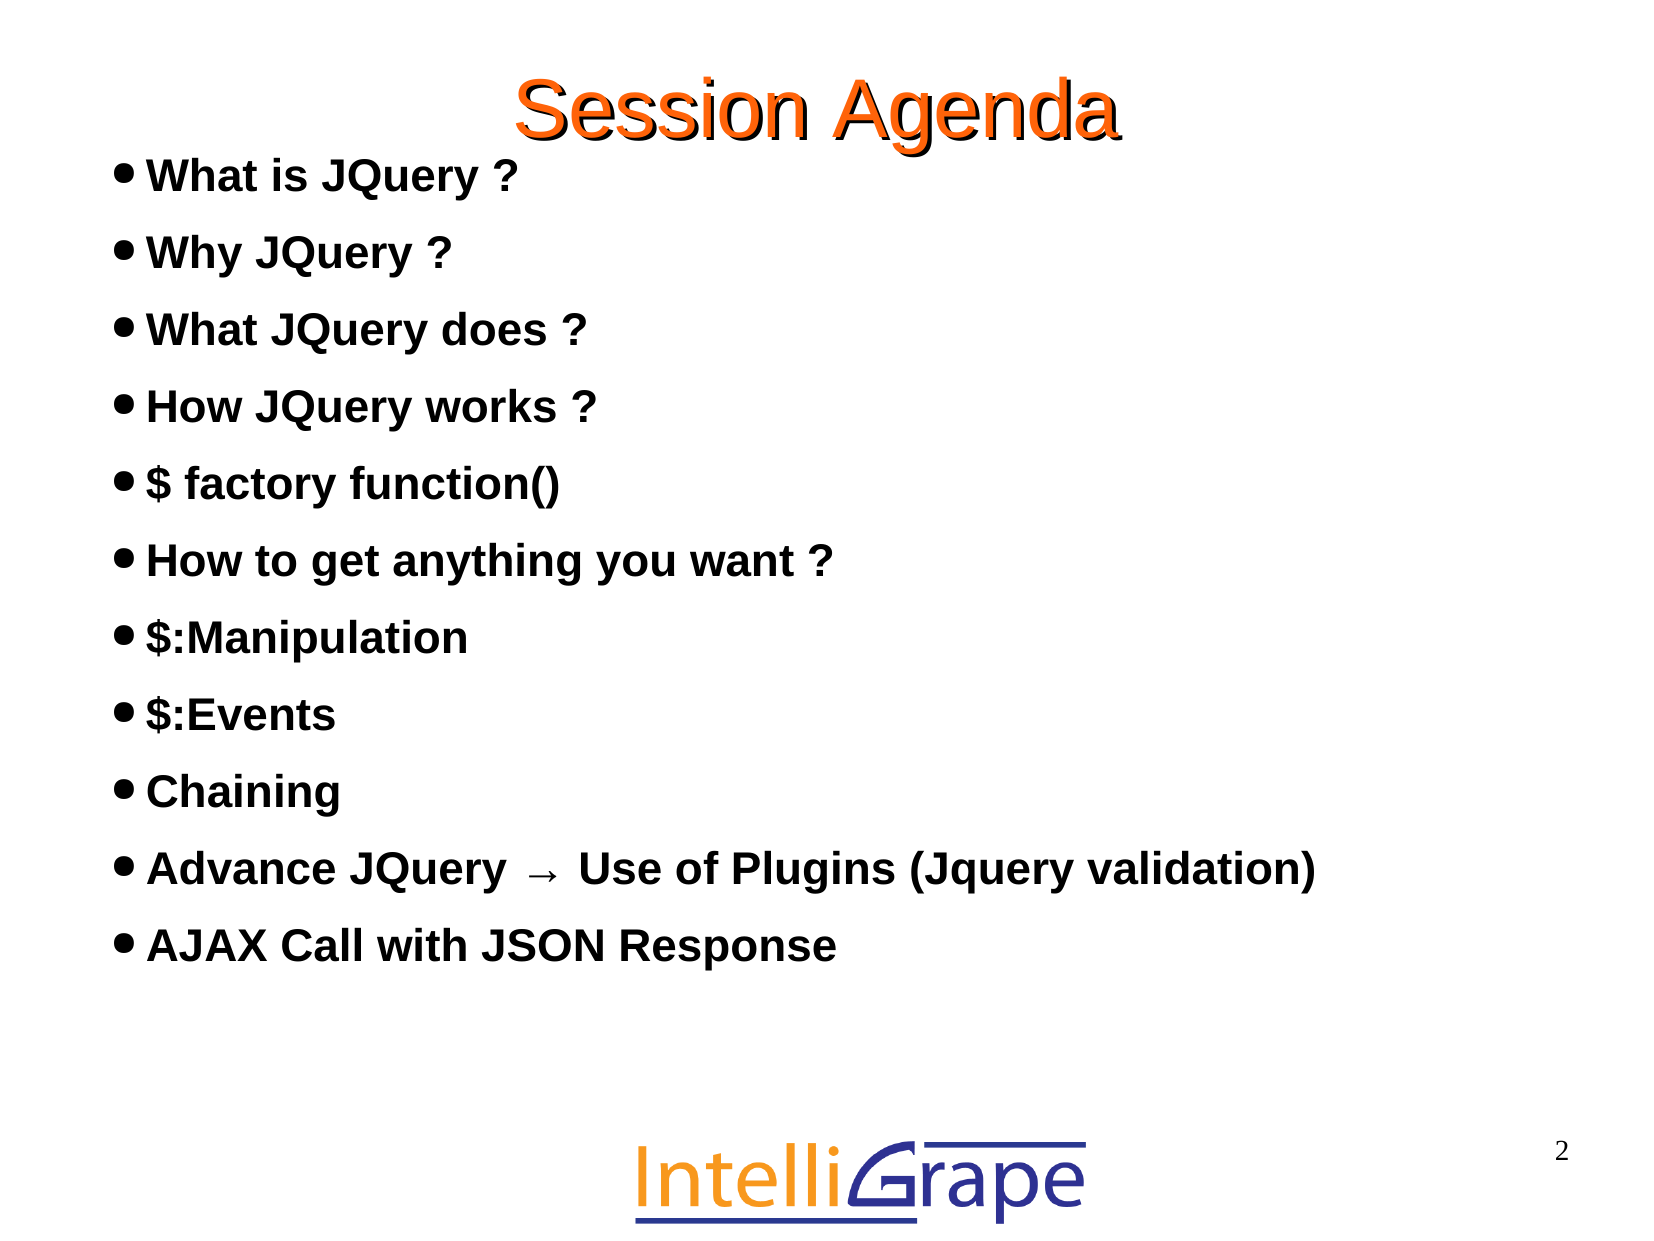

# Session Agenda
What is JQuery ?
Why JQuery ?
What JQuery does ?
How JQuery works ?
$ factory function()
How to get anything you want ?
$:Manipulation
$:Events
Chaining
Advance JQuery → Use of Plugins (Jquery validation)
AJAX Call with JSON Response
2